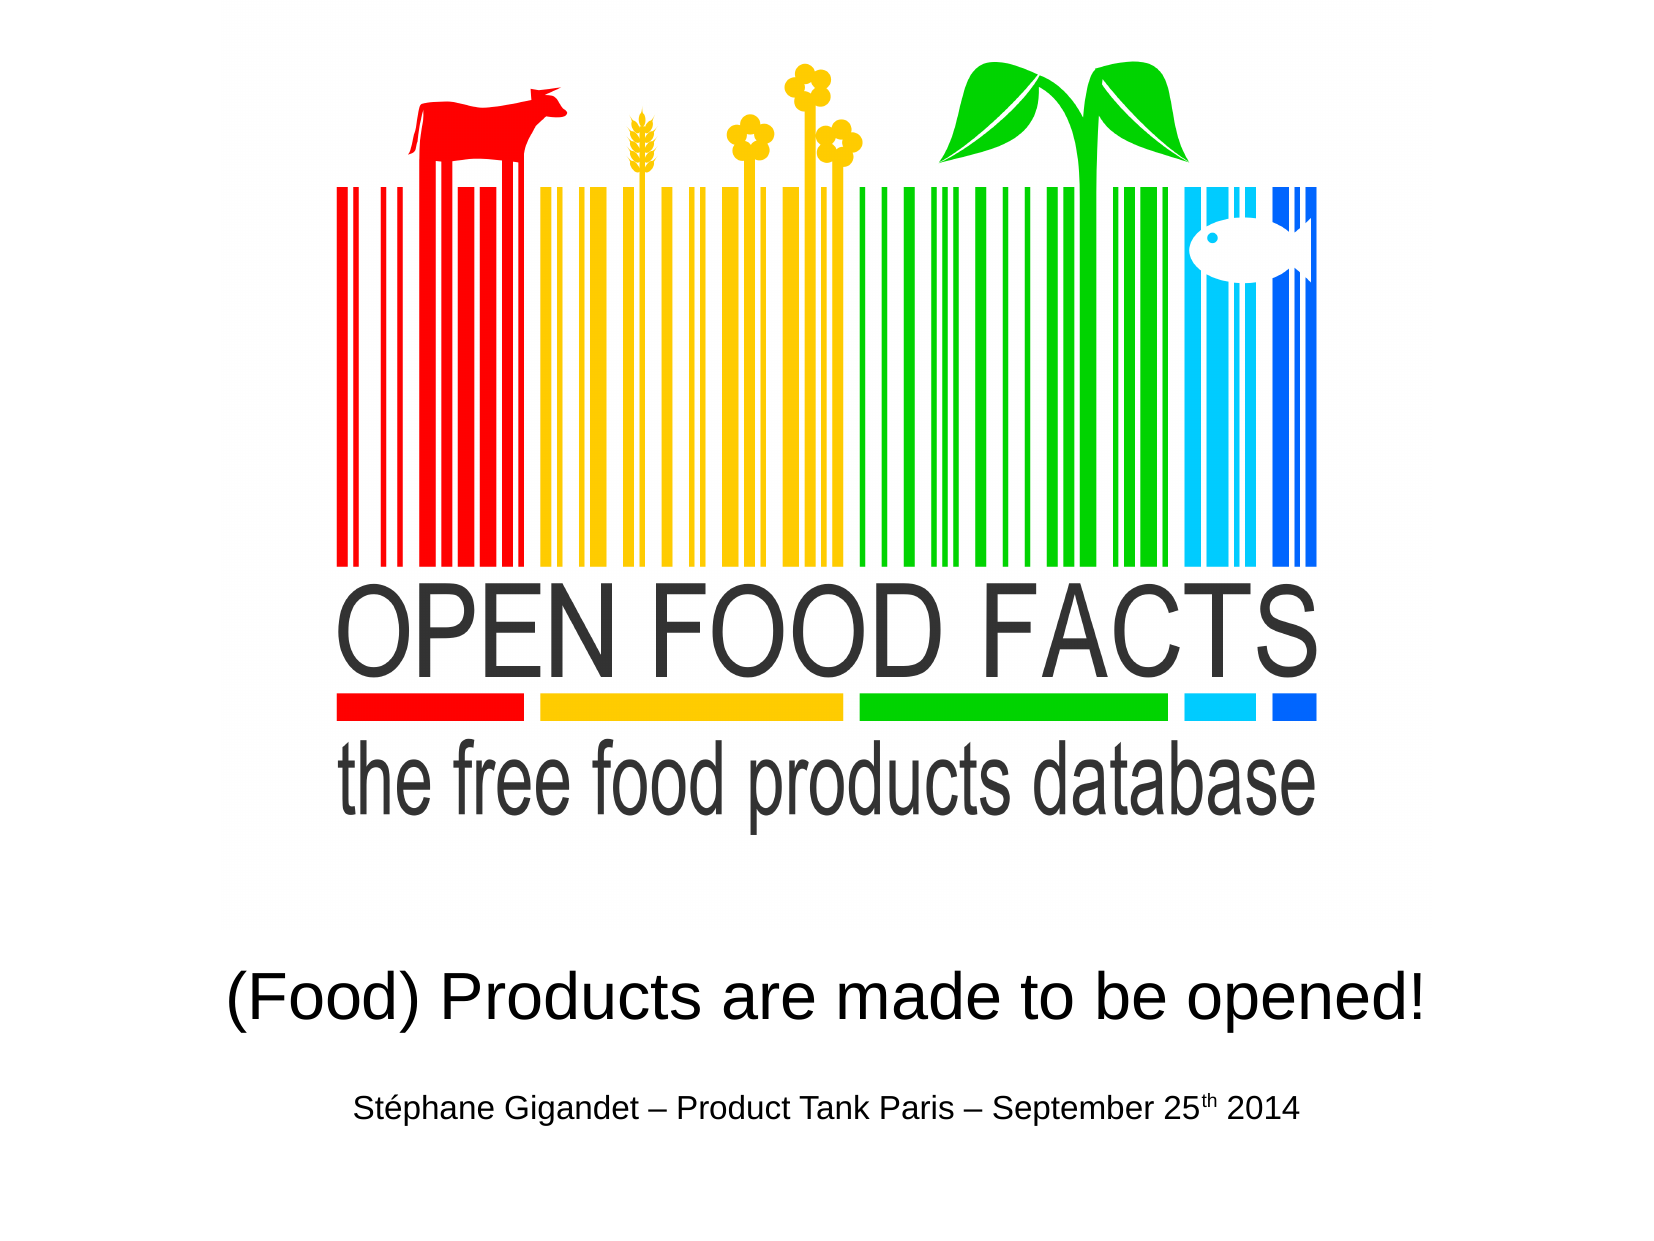

# (Food) Products are made to be opened!
Stéphane Gigandet – Product Tank Paris – September 25th 2014